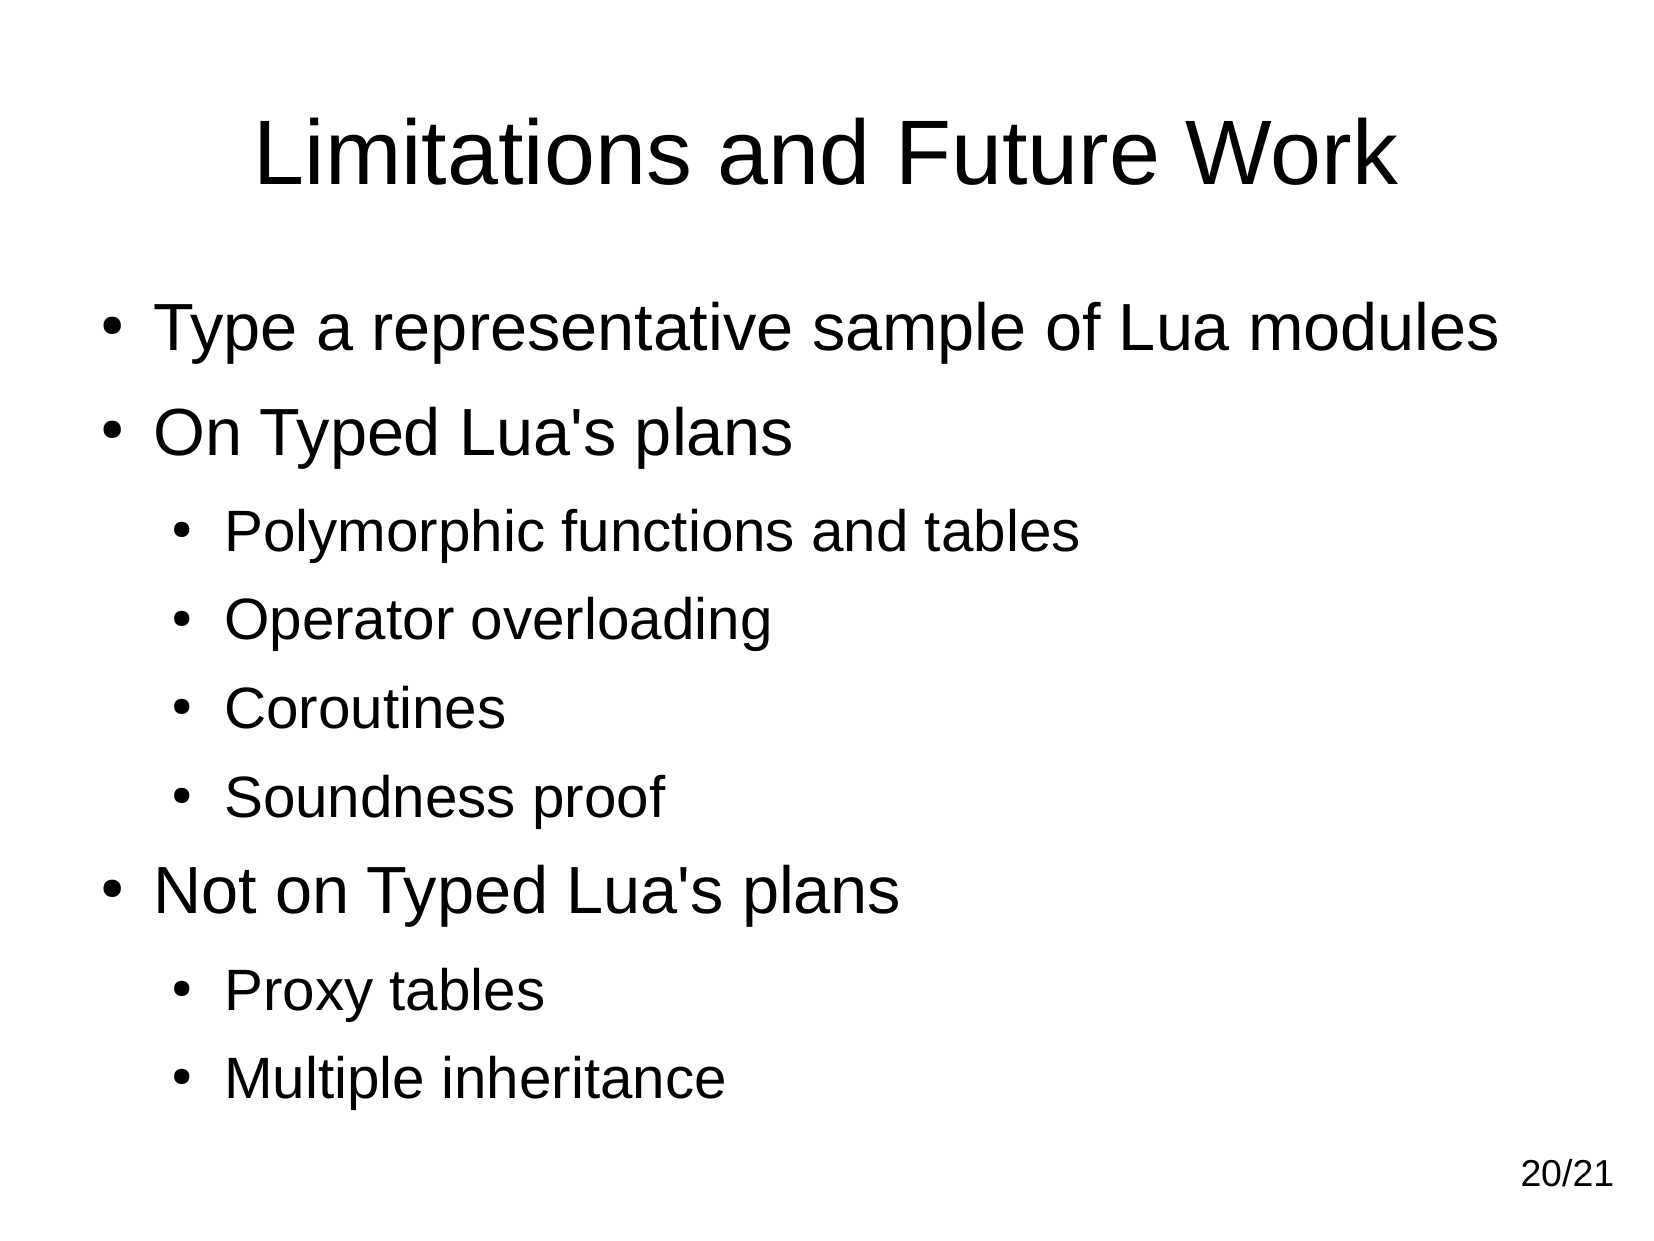

# Limitations and Future Work
Type a representative sample of Lua modules
On Typed Lua's plans
Polymorphic functions and tables
Operator overloading
Coroutines
Soundness proof
Not on Typed Lua's plans
Proxy tables
Multiple inheritance
 20/21